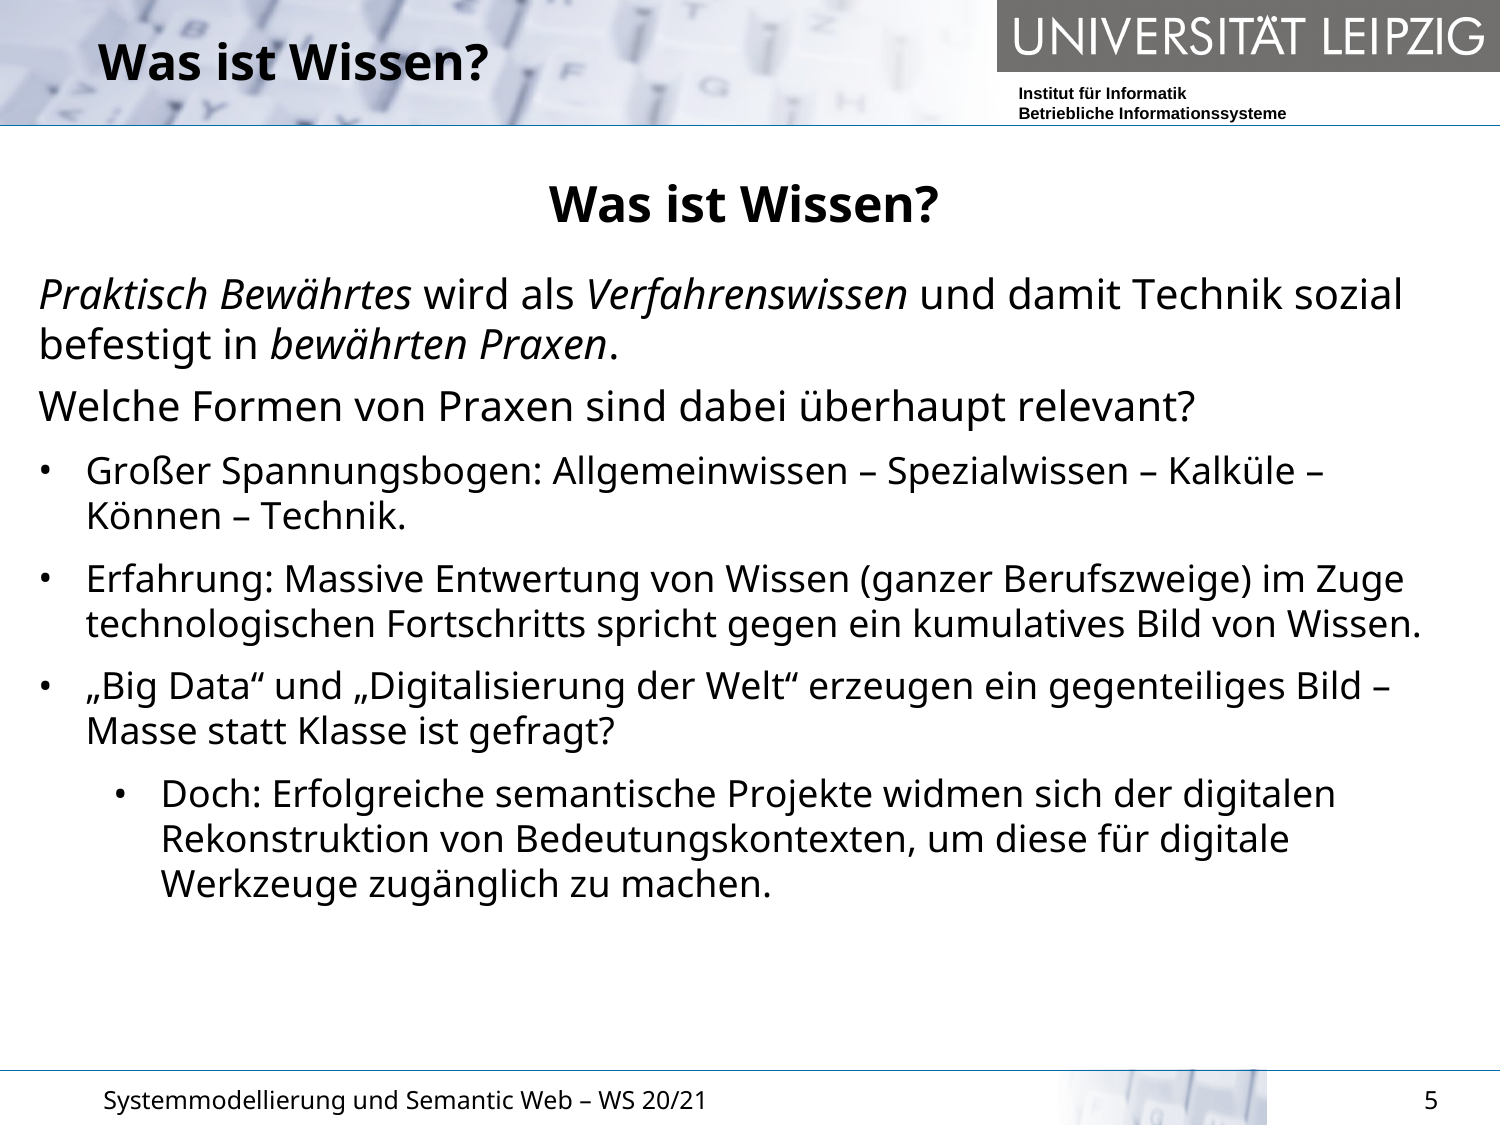

Was ist Wissen?
Was ist Wissen?
Praktisch Bewährtes wird als Verfahrenswissen und damit Technik sozial befestigt in bewährten Praxen.
Welche Formen von Praxen sind dabei überhaupt relevant?
Großer Spannungsbogen: Allgemeinwissen – Spezialwissen – Kalküle – Können – Technik.
Erfahrung: Massive Entwertung von Wissen (ganzer Berufszweige) im Zuge technologischen Fortschritts spricht gegen ein kumulatives Bild von Wissen.
„Big Data“ und „Digitalisierung der Welt“ erzeugen ein gegenteiliges Bild – Masse statt Klasse ist gefragt?
Doch: Erfolgreiche semantische Projekte widmen sich der digitalen Rekonstruktion von Bedeutungskontexten, um diese für digitale Werkzeuge zugänglich zu machen.
Systemmodellierung und Semantic Web – WS 20/21
5